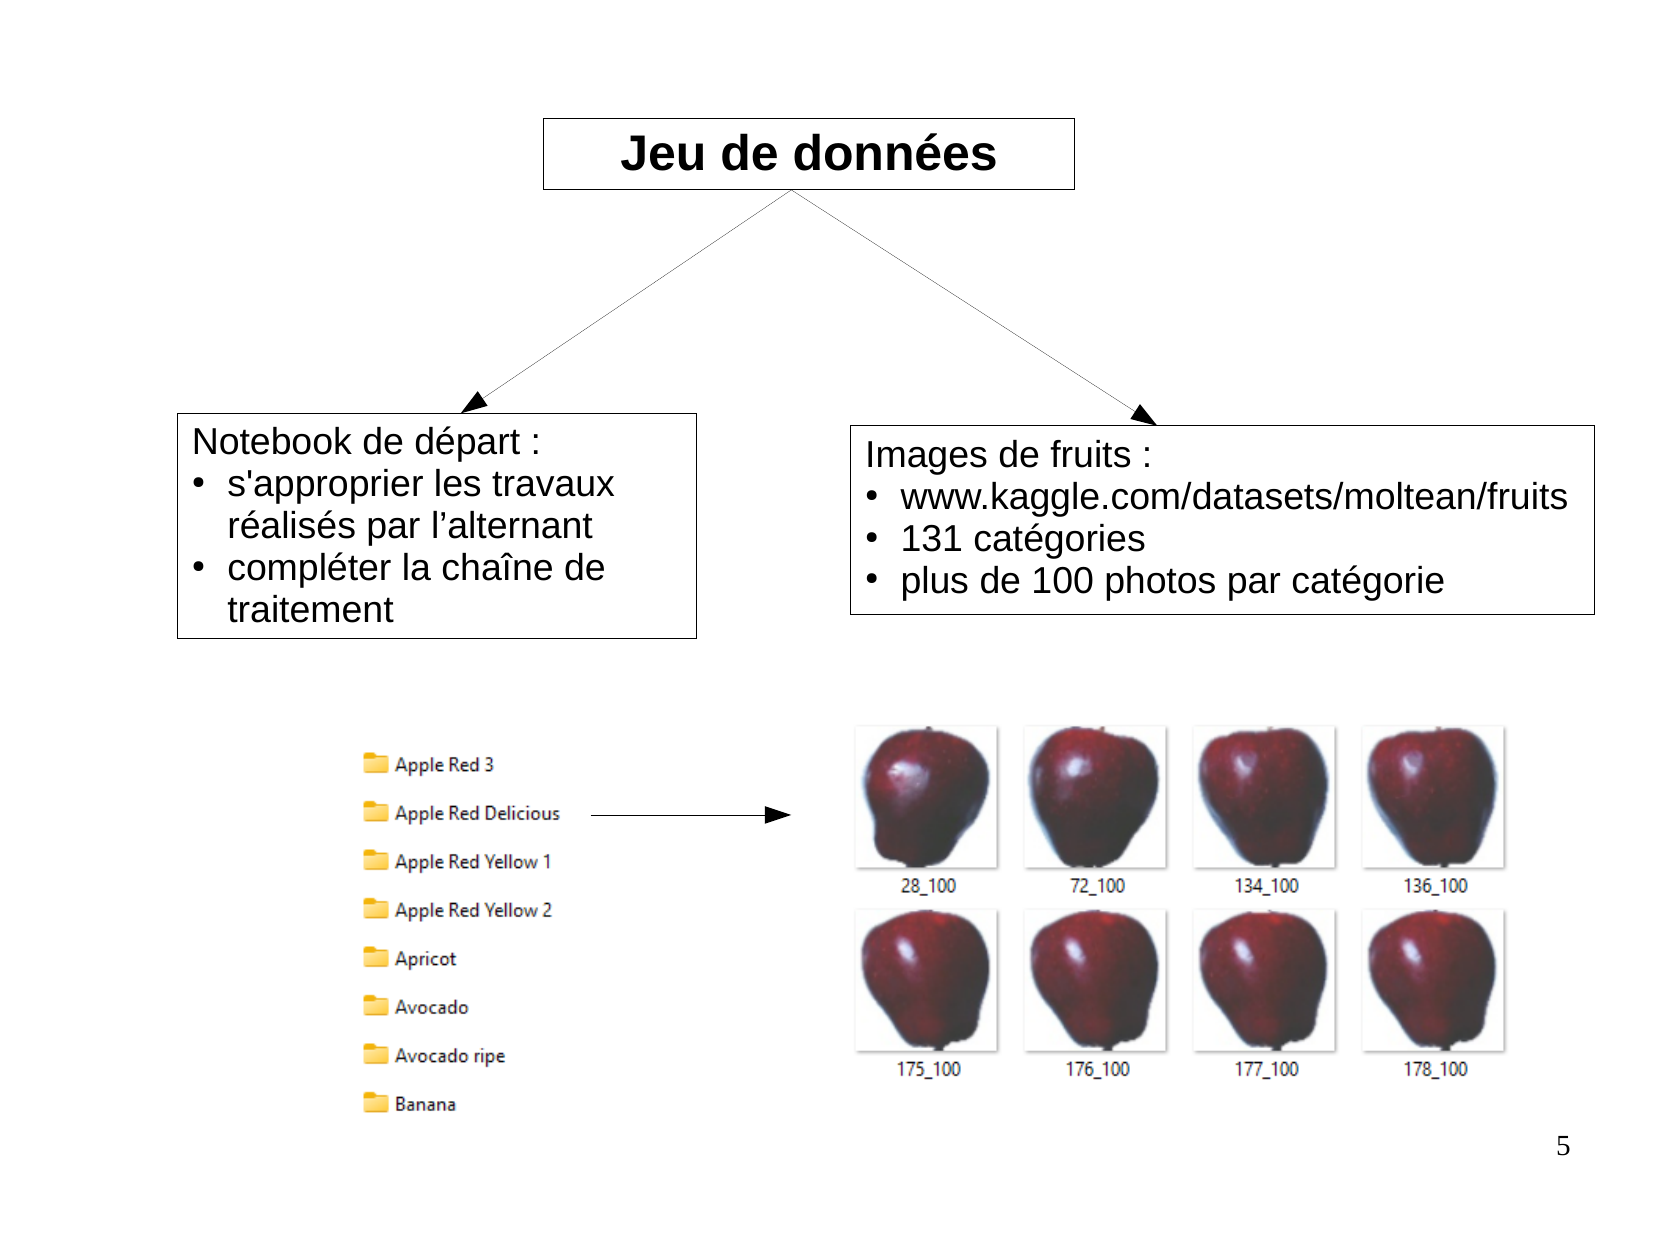

Jeu de données
Notebook de départ :
s'approprier les travaux réalisés par l’alternant
compléter la chaîne de traitement
Images de fruits :
www.kaggle.com/datasets/moltean/fruits
131 catégories
plus de 100 photos par catégorie
5